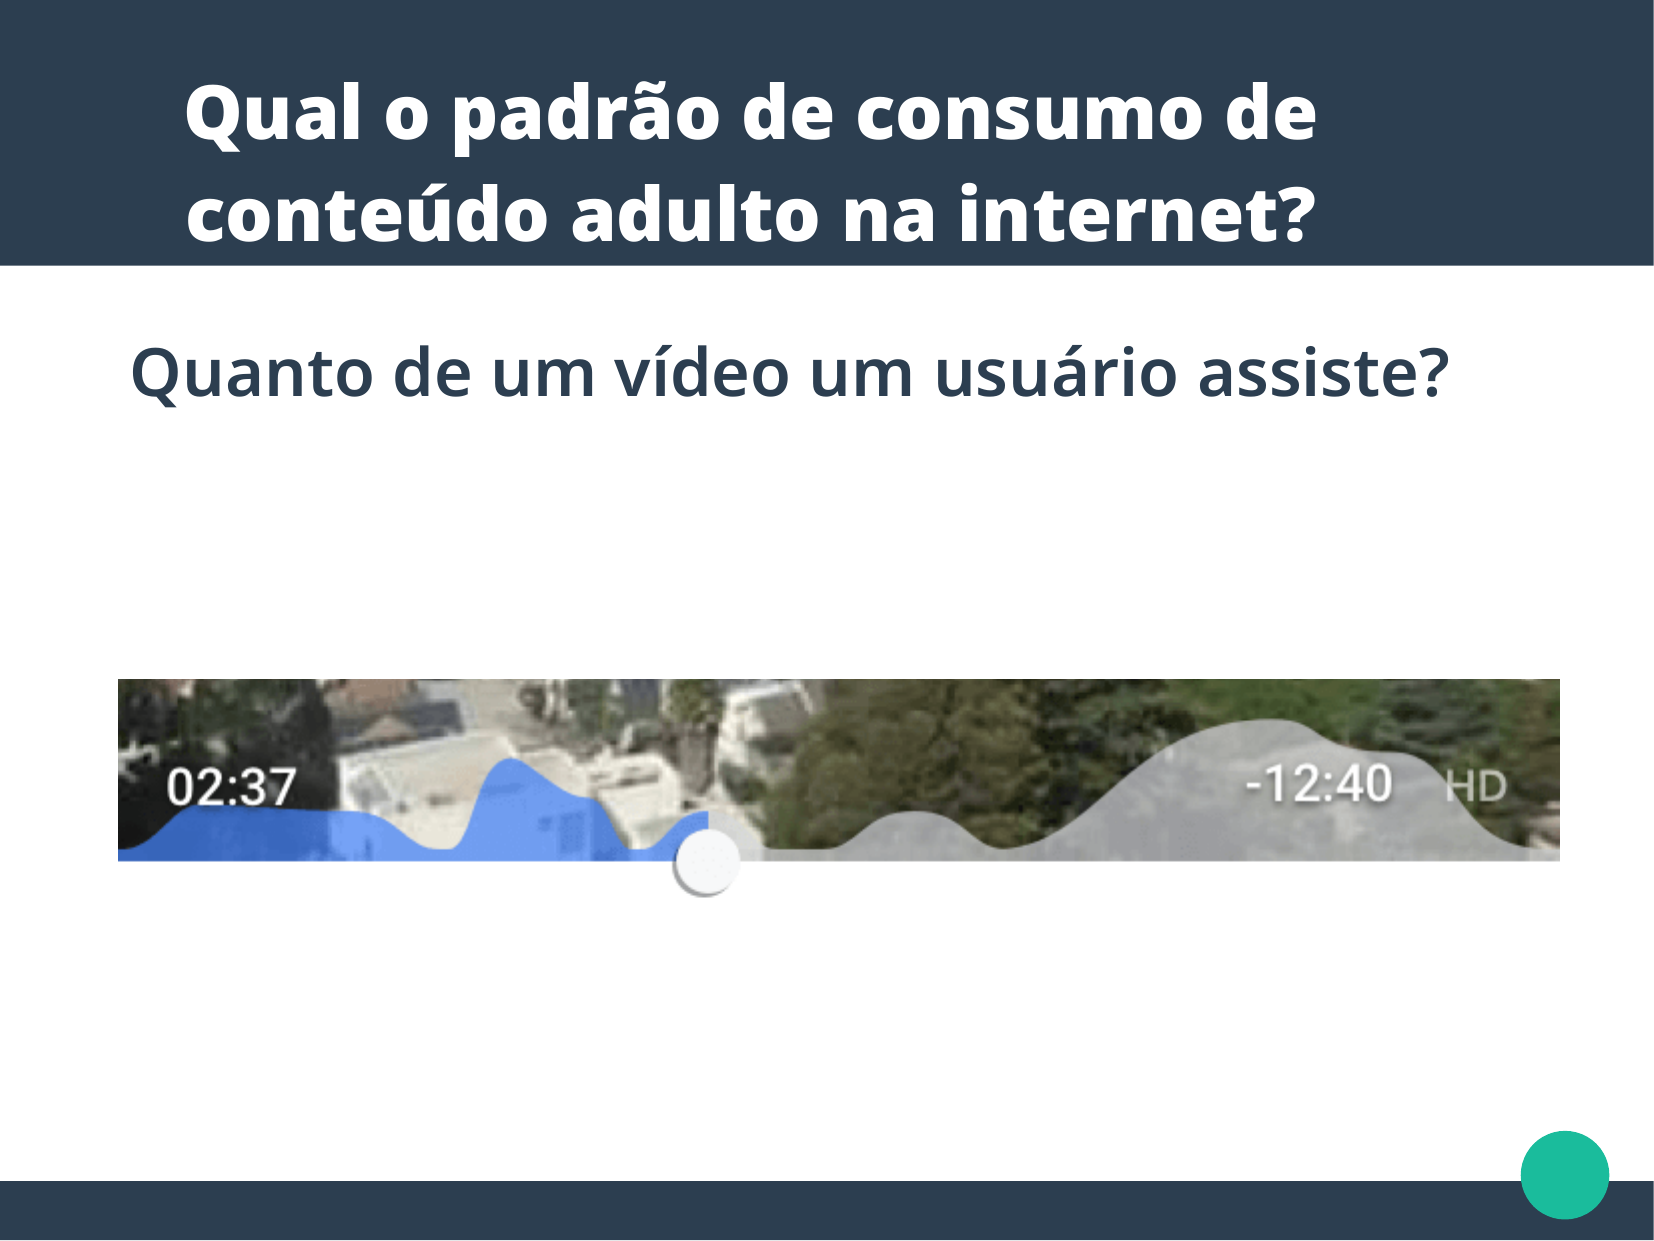

Qual o padrão de consumo de conteúdo adulto na internet?
# Quanto de um vídeo um usuário assiste?